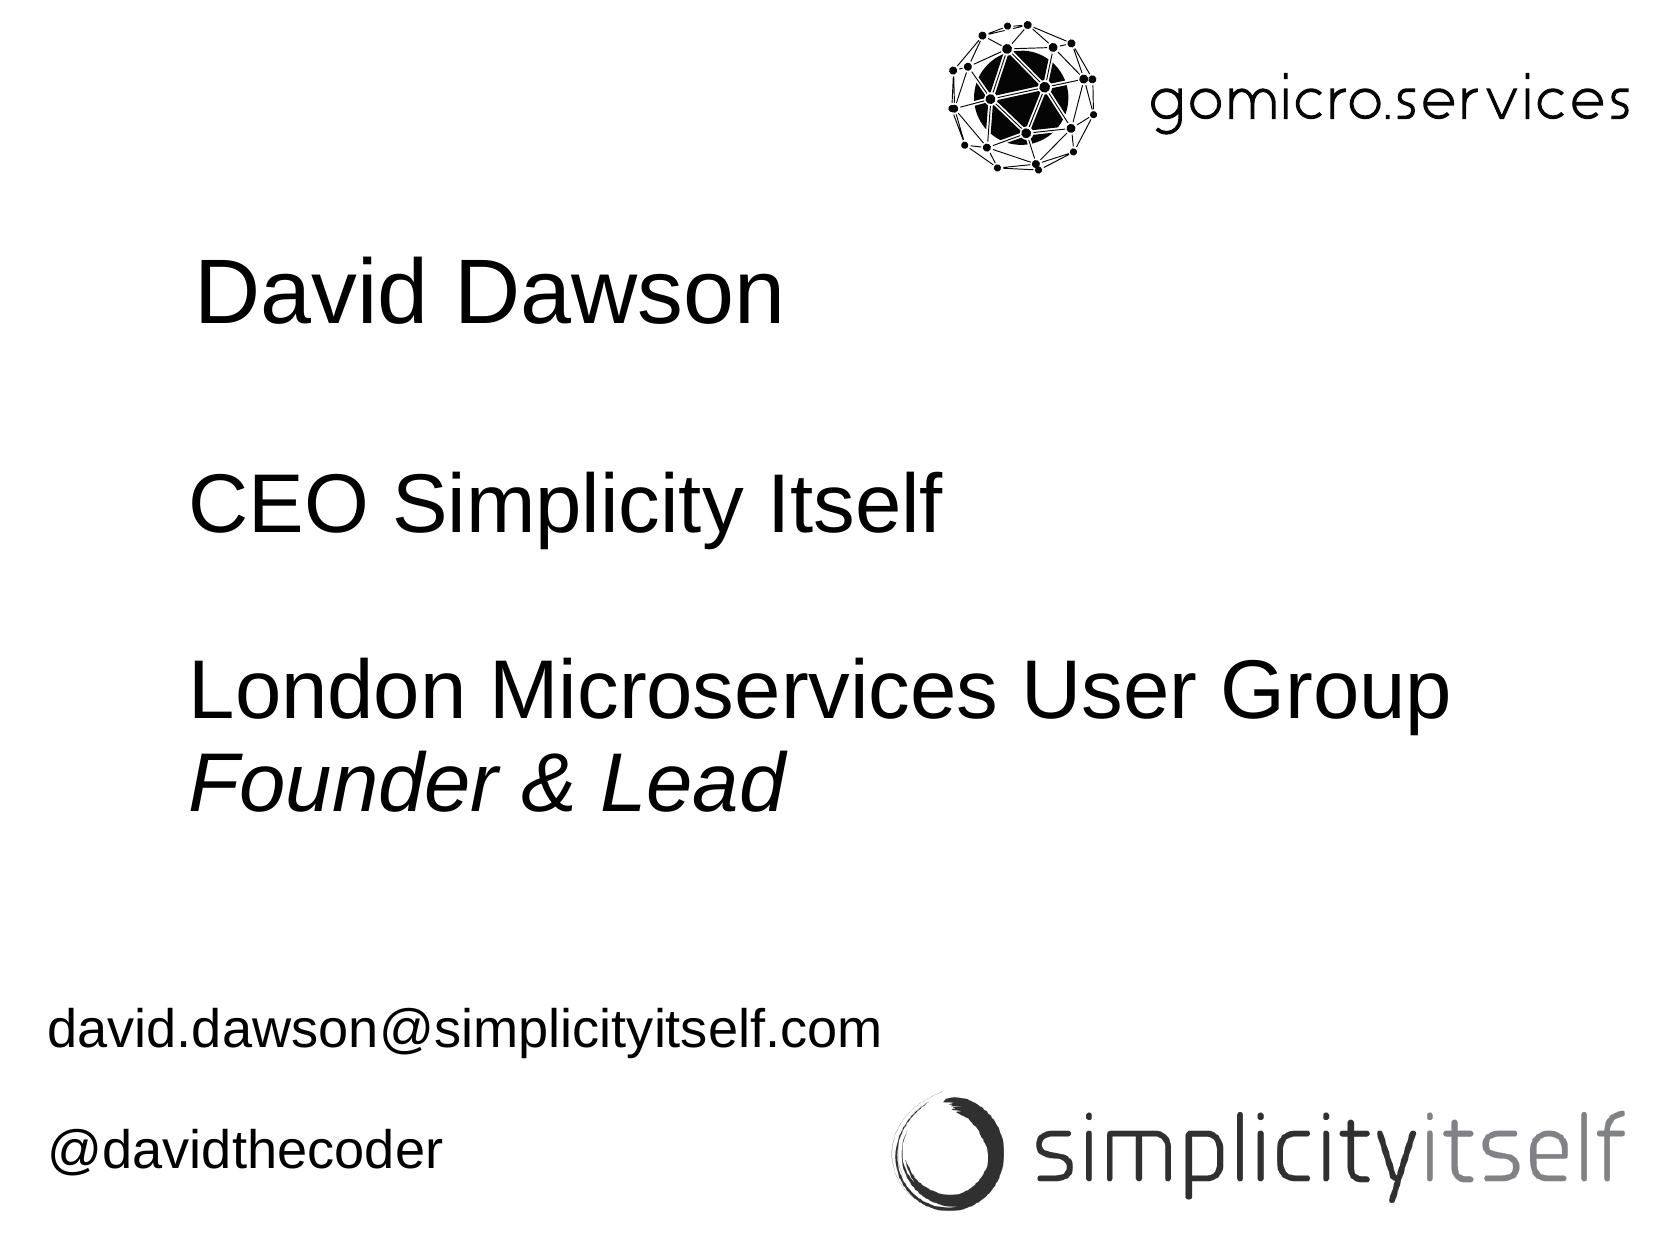

# David Dawson
CEO Simplicity Itself
London Microservices User Group
Founder & Lead
david.dawson@simplicityitself.com
@davidthecoder